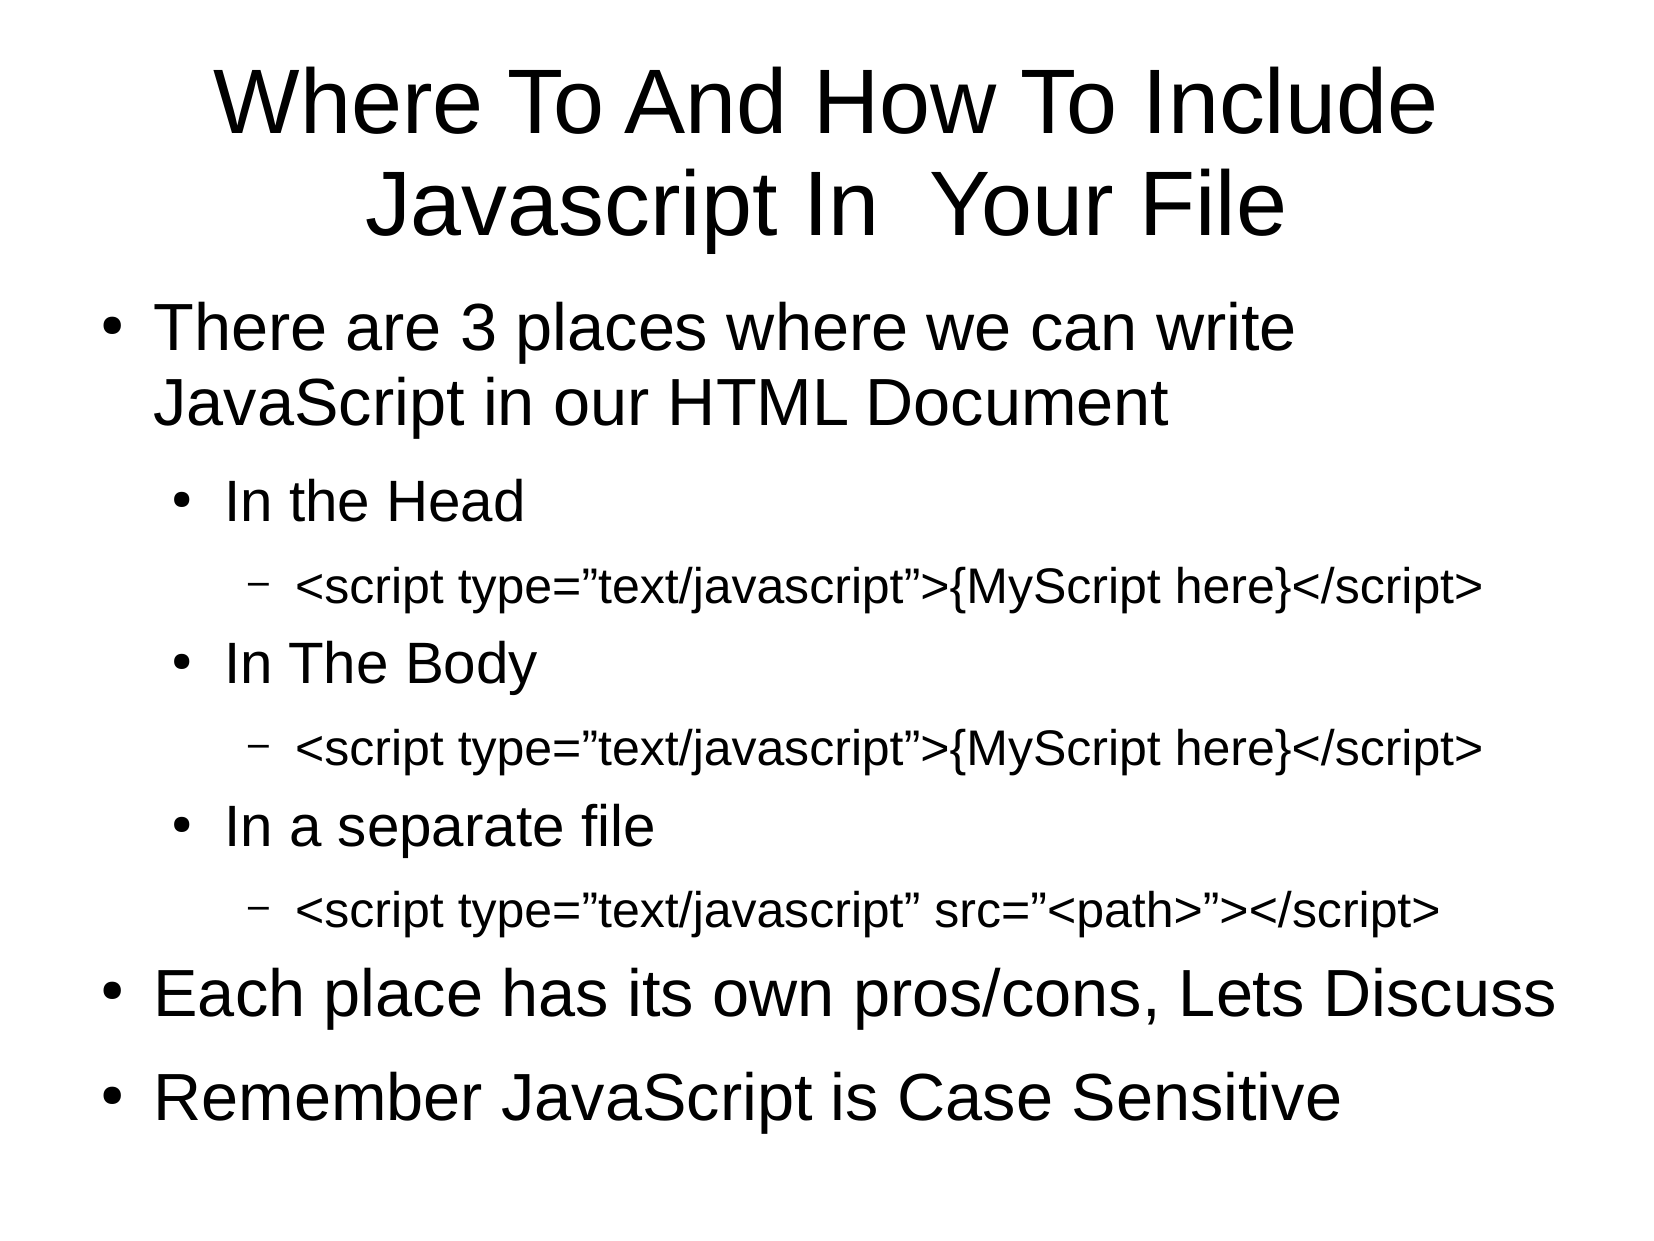

# Where To And How To Include Javascript In Your File
There are 3 places where we can write JavaScript in our HTML Document
In the Head
<script type=”text/javascript”>{MyScript here}</script>
In The Body
<script type=”text/javascript”>{MyScript here}</script>
In a separate file
<script type=”text/javascript” src=”<path>”></script>
Each place has its own pros/cons, Lets Discuss
Remember JavaScript is Case Sensitive